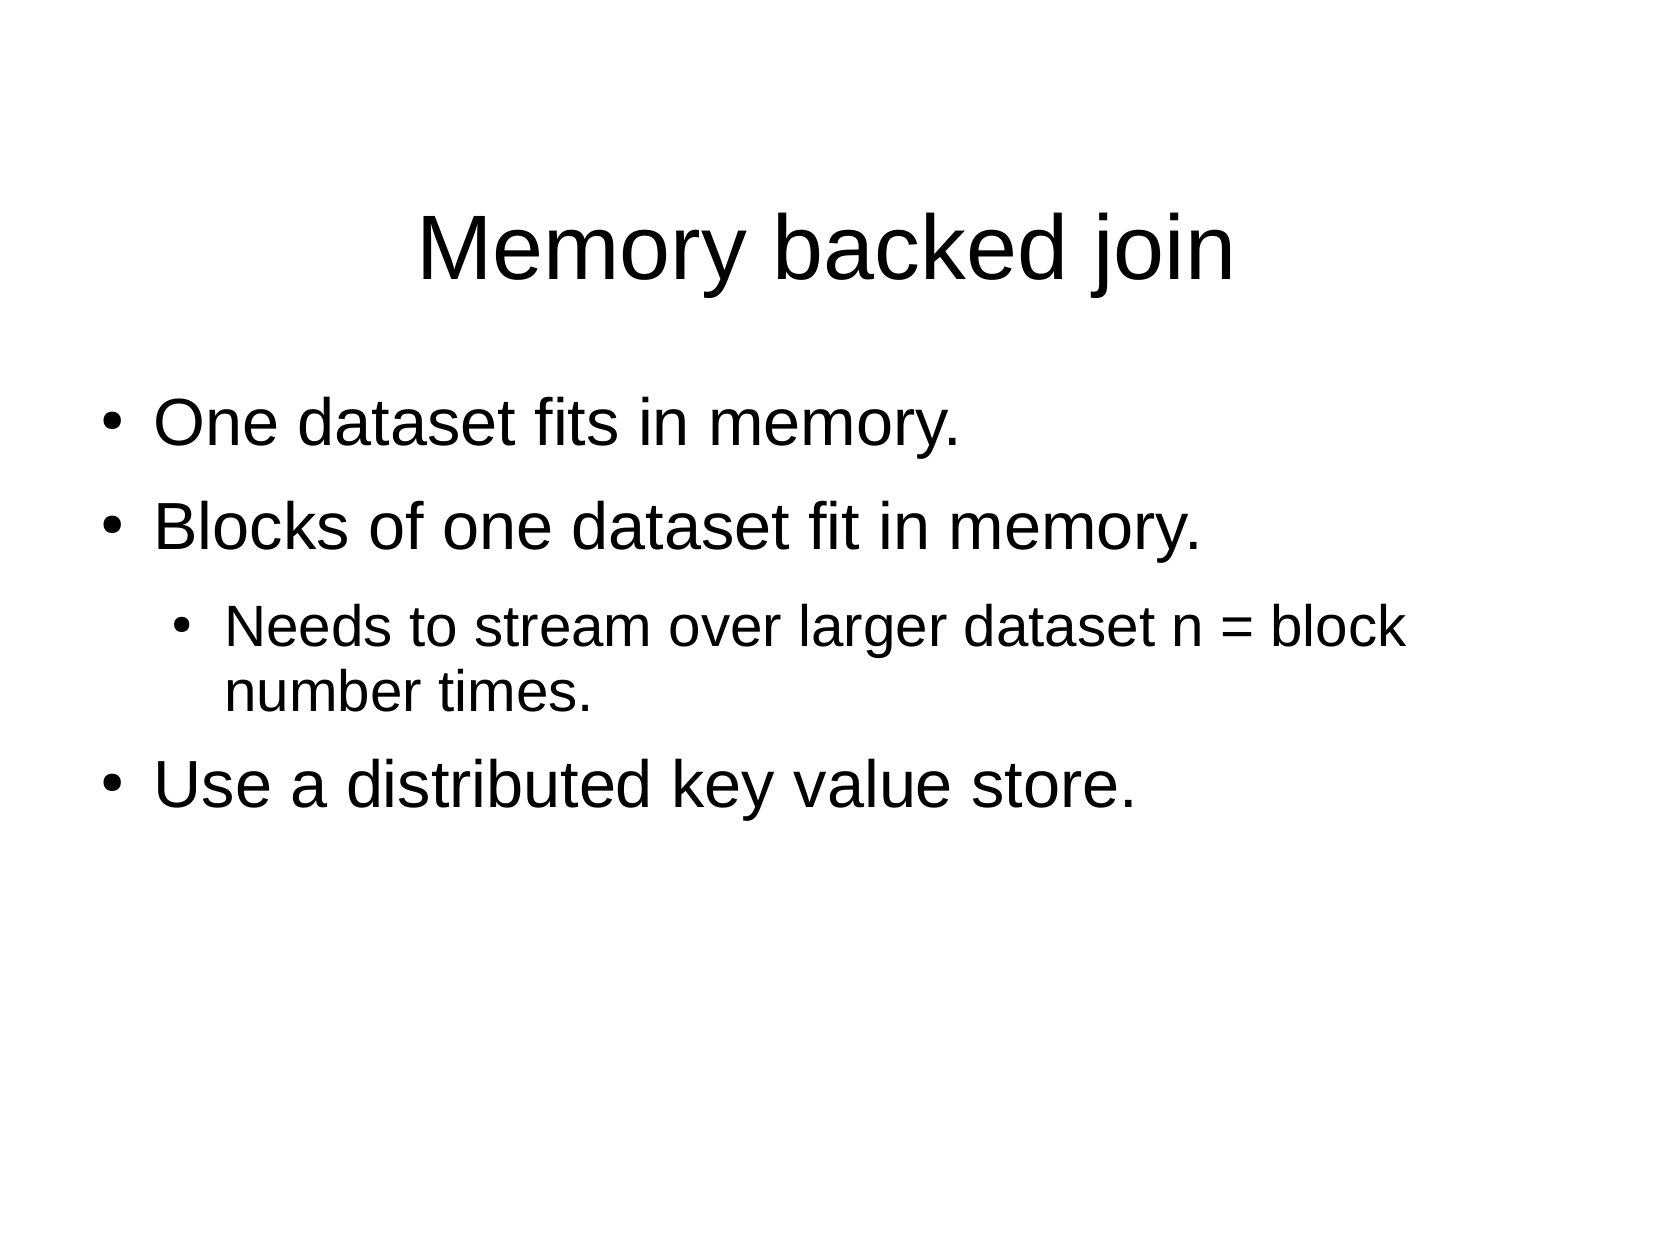

# Memory backed join
One dataset fits in memory.
Blocks of one dataset fit in memory.
Needs to stream over larger dataset n = block number times.
Use a distributed key value store.